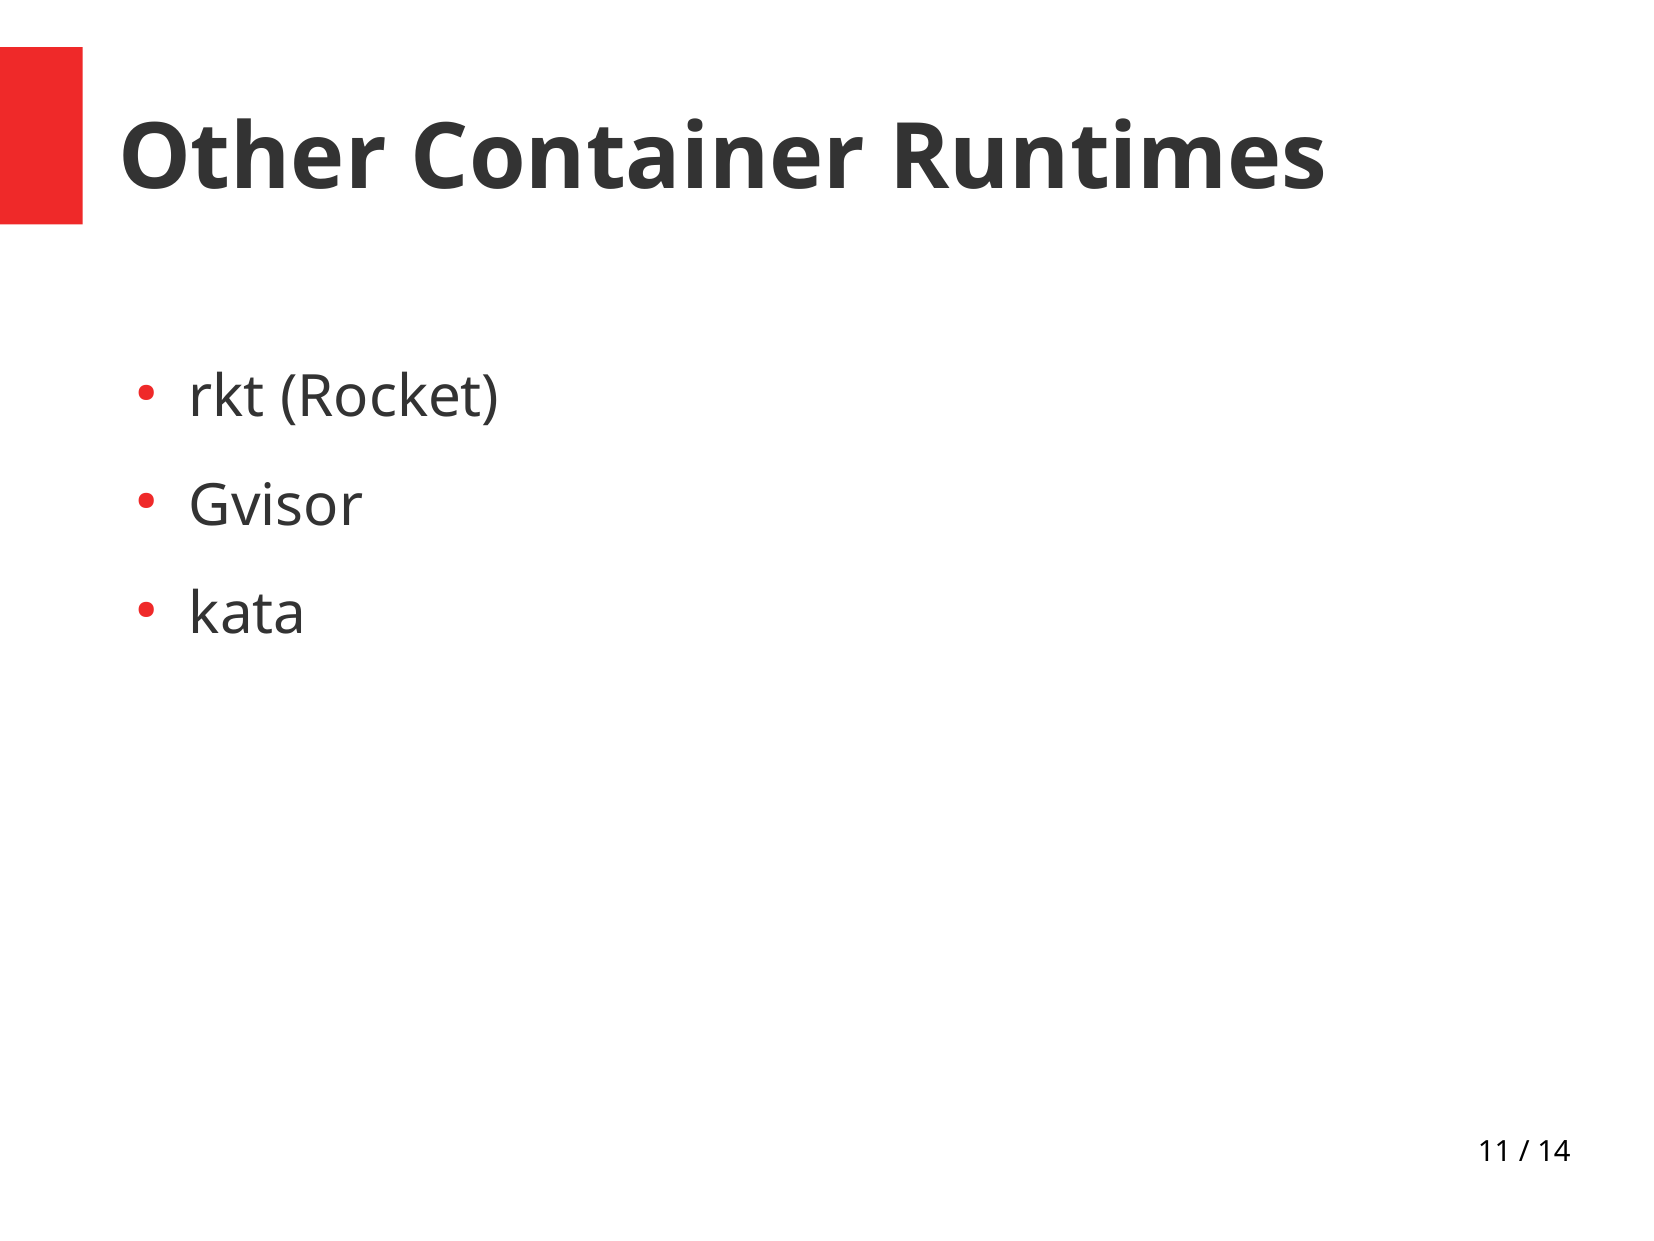

# Other Container Runtimes
rkt (Rocket)
Gvisor
kata
11